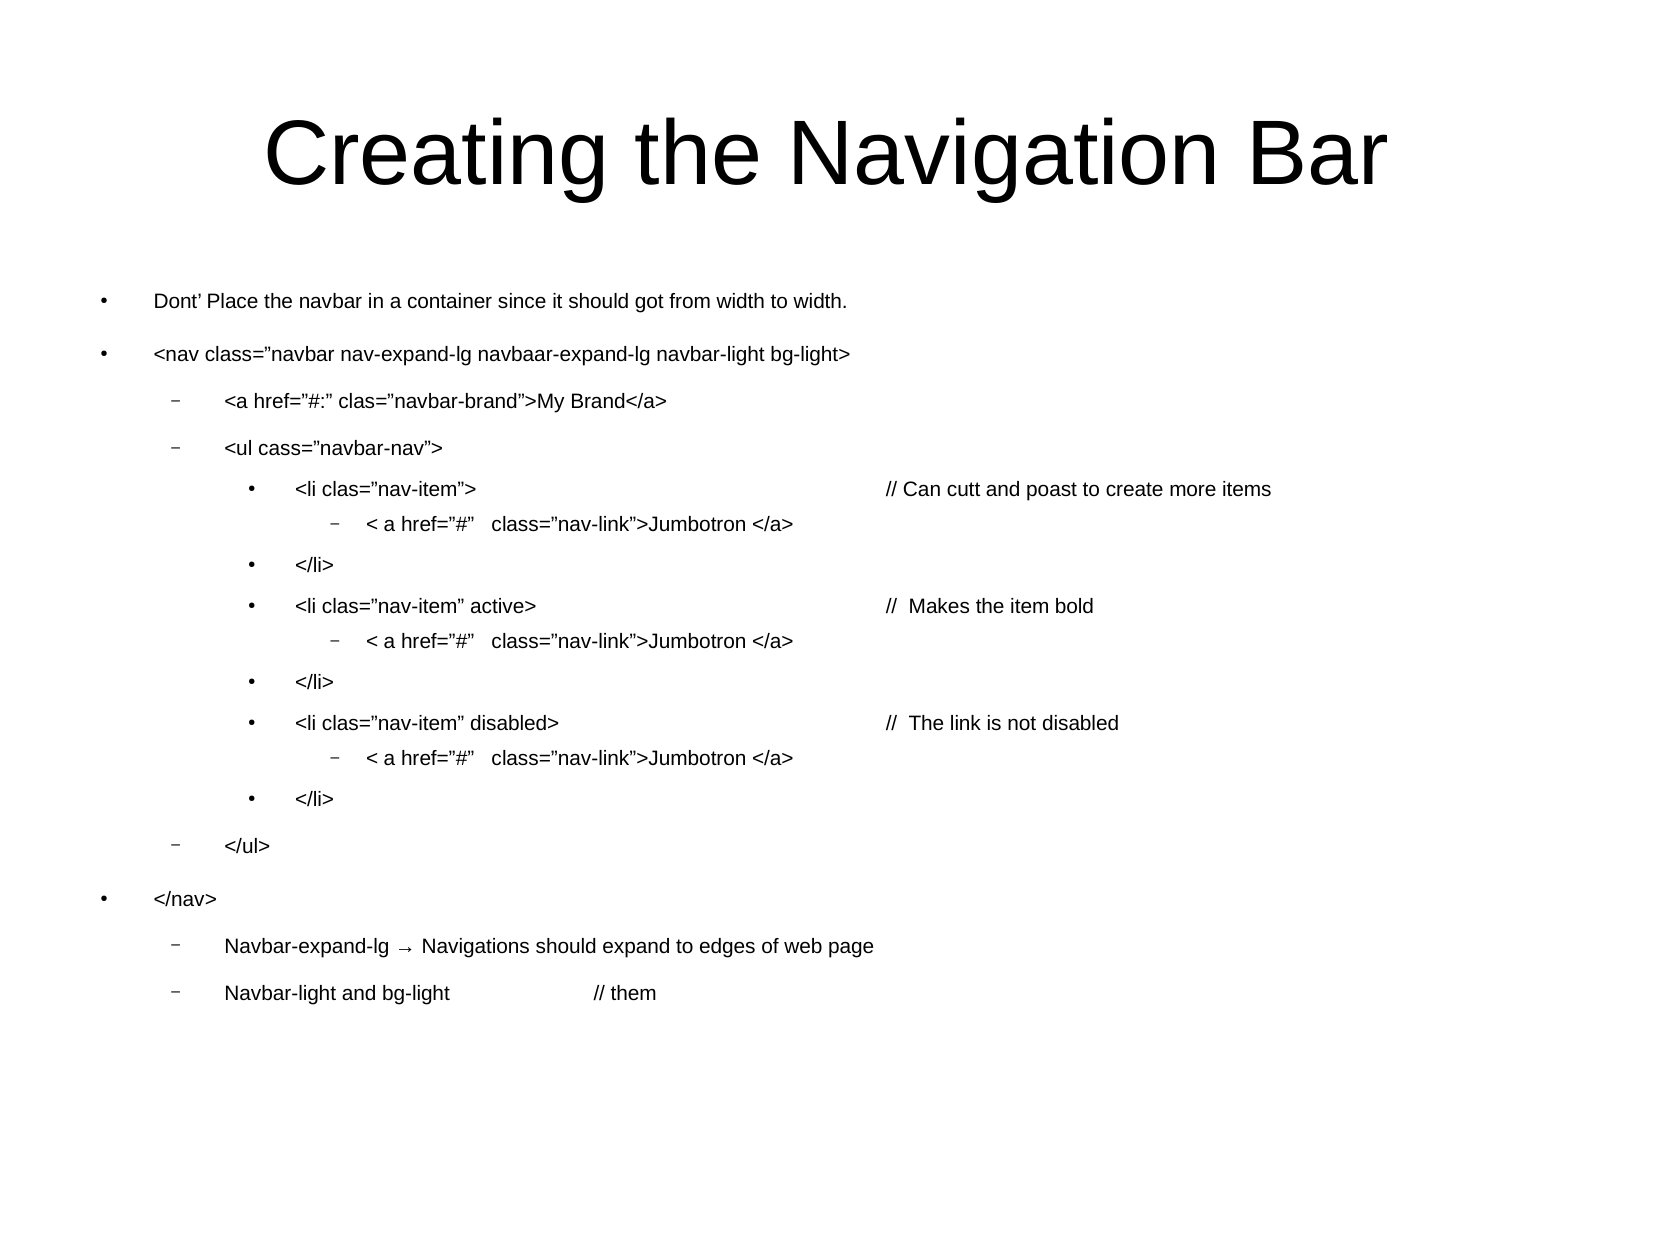

# Creating the Navigation Bar
Dont’ Place the navbar in a container since it should got from width to width.
<nav class=”navbar nav-expand-lg navbaar-expand-lg navbar-light bg-light>
<a href=”#:” clas=”navbar-brand”>My Brand</a>
<ul cass=”navbar-nav”>
<li clas=”nav-item”>						// Can cutt and poast to create more items
< a href=”#” class=”nav-link”>Jumbotron </a>
</li>
<li clas=”nav-item” active>					// Makes the item bold
< a href=”#” class=”nav-link”>Jumbotron </a>
</li>
<li clas=”nav-item” disabled>					// The link is not disabled
< a href=”#” class=”nav-link”>Jumbotron </a>
</li>
</ul>
</nav>
Navbar-expand-lg → Navigations should expand to edges of web page
Navbar-light and bg-light 		// them